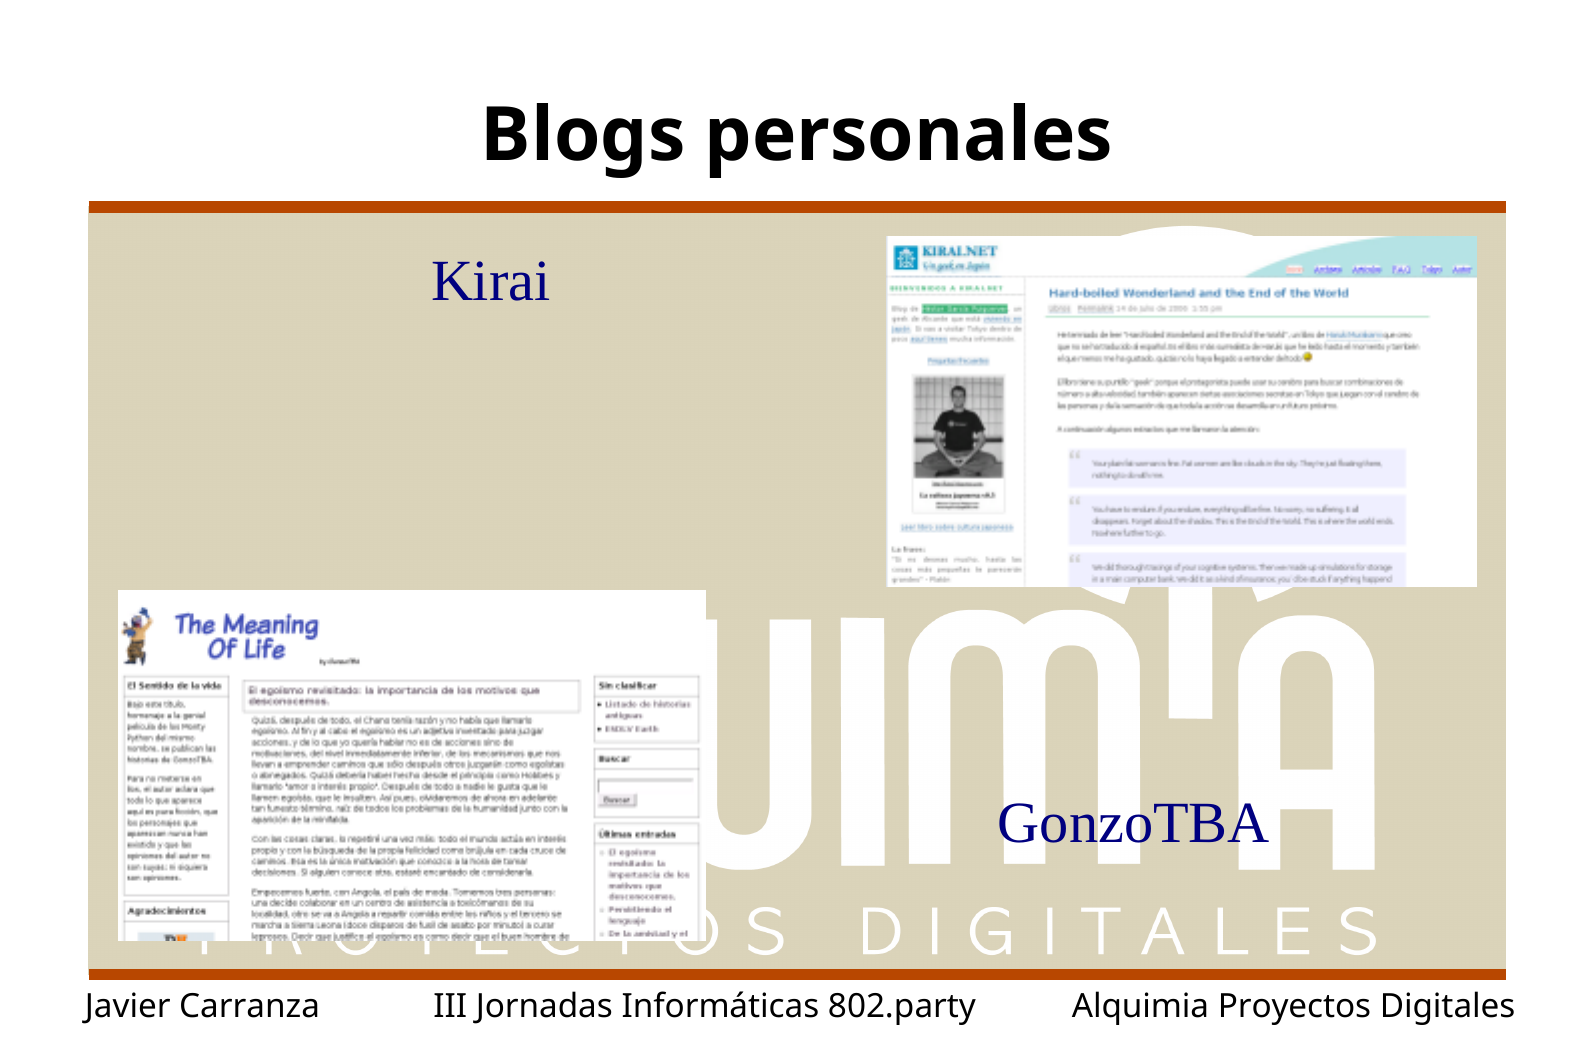

# Blogs personales
Kirai
GonzoTBA
 Javier Carranza III Jornadas Informáticas 802.party Alquimia Proyectos Digitales